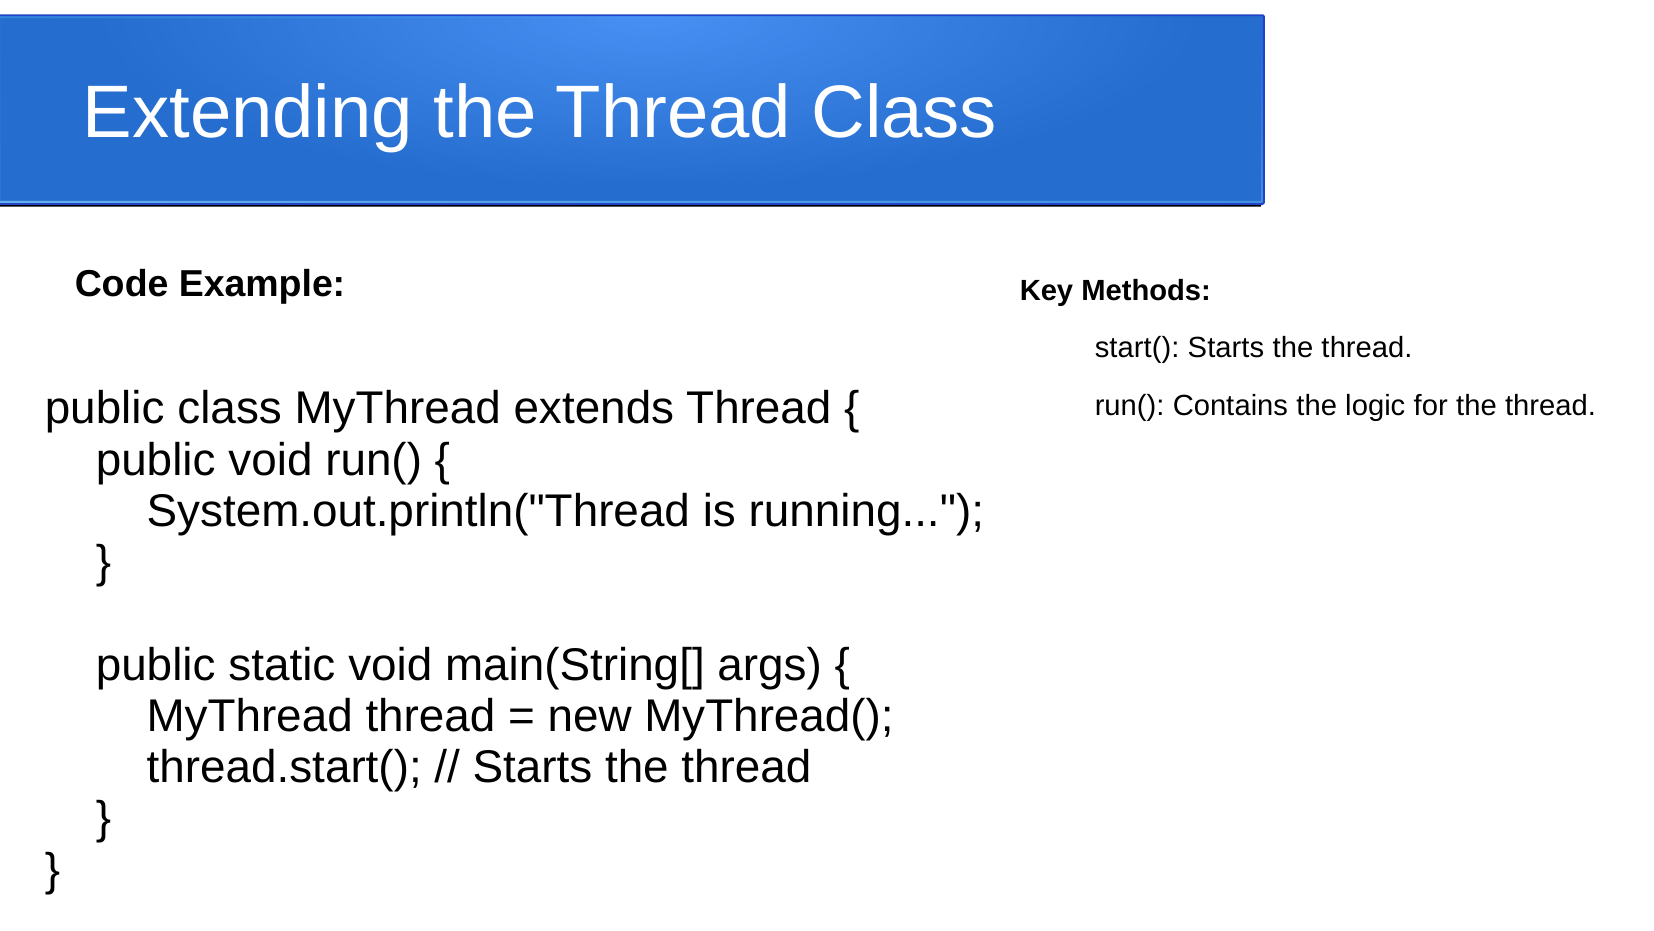

# Extending the Thread Class
Code Example:
Key Methods:
	start(): Starts the thread.
	run(): Contains the logic for the thread.
public class MyThread extends Thread {
 public void run() {
 System.out.println("Thread is running...");
 }
 public static void main(String[] args) {
 MyThread thread = new MyThread();
 thread.start(); // Starts the thread
 }
}